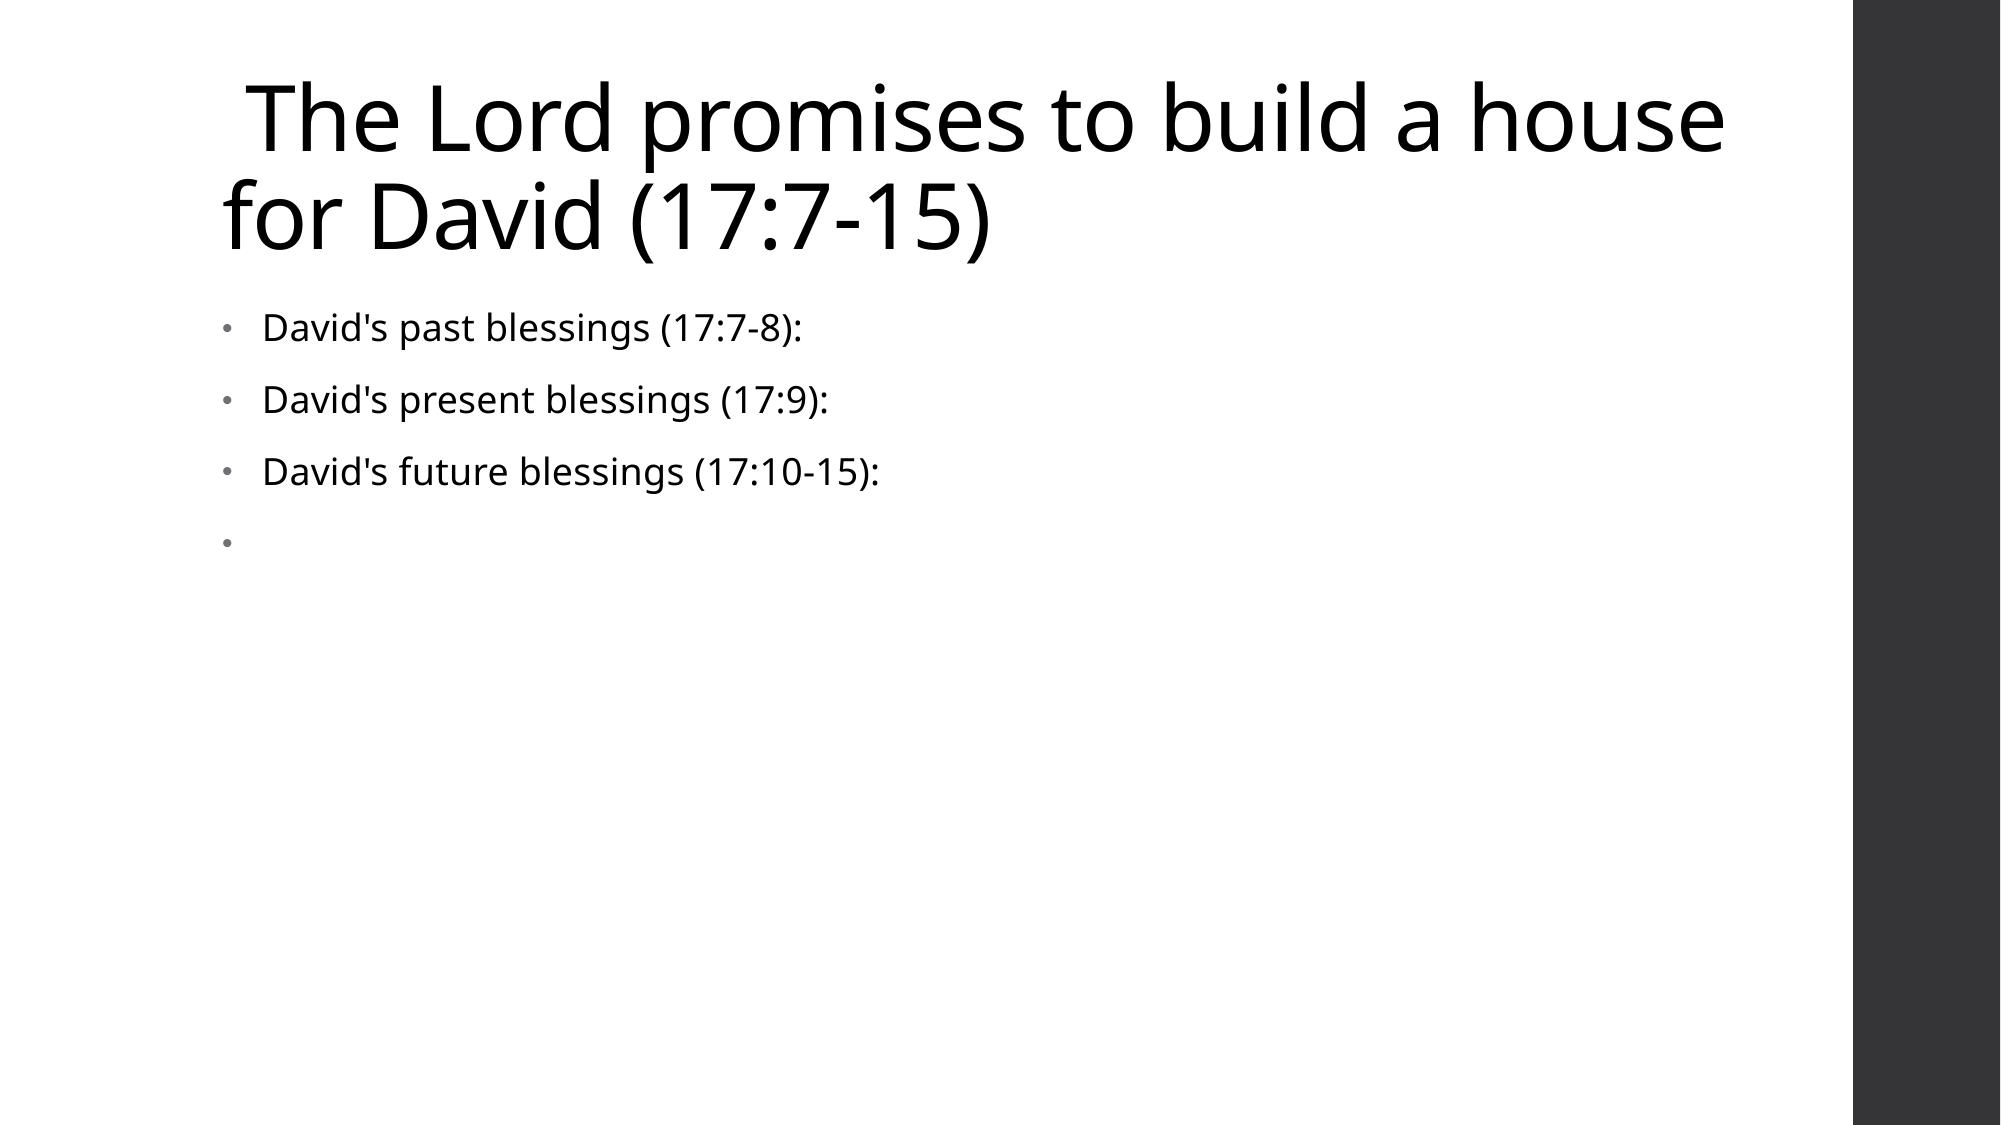

# The Lord promises to build a house for David (17:7-15)
 David's past blessings (17:7-8):
 David's present blessings (17:9):
 David's future blessings (17:10-15):